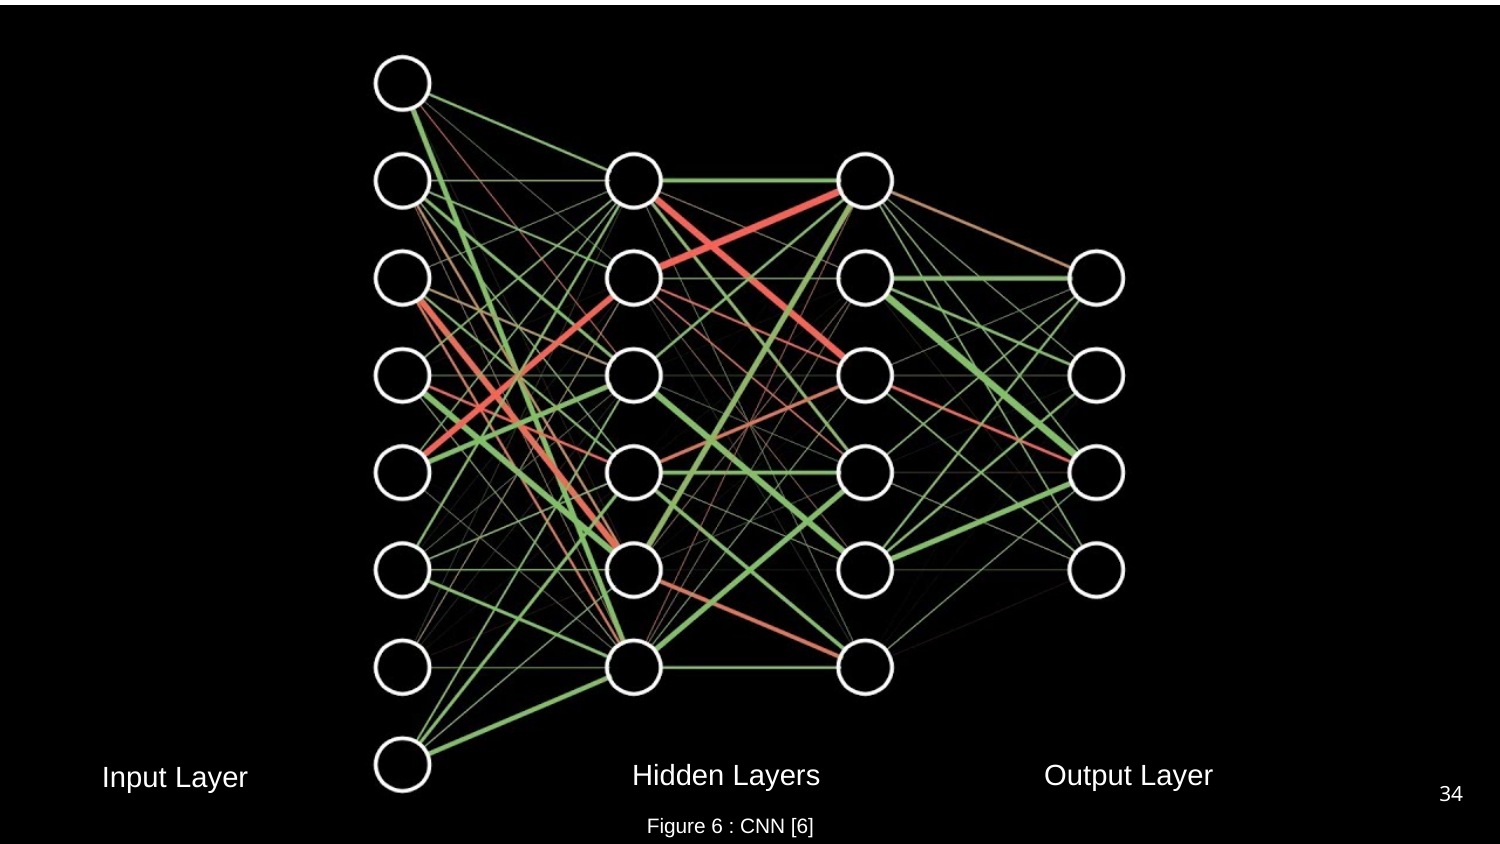

#
Hidden Layers
Output Layer
Input Layer
Figure 6 : CNN [6]